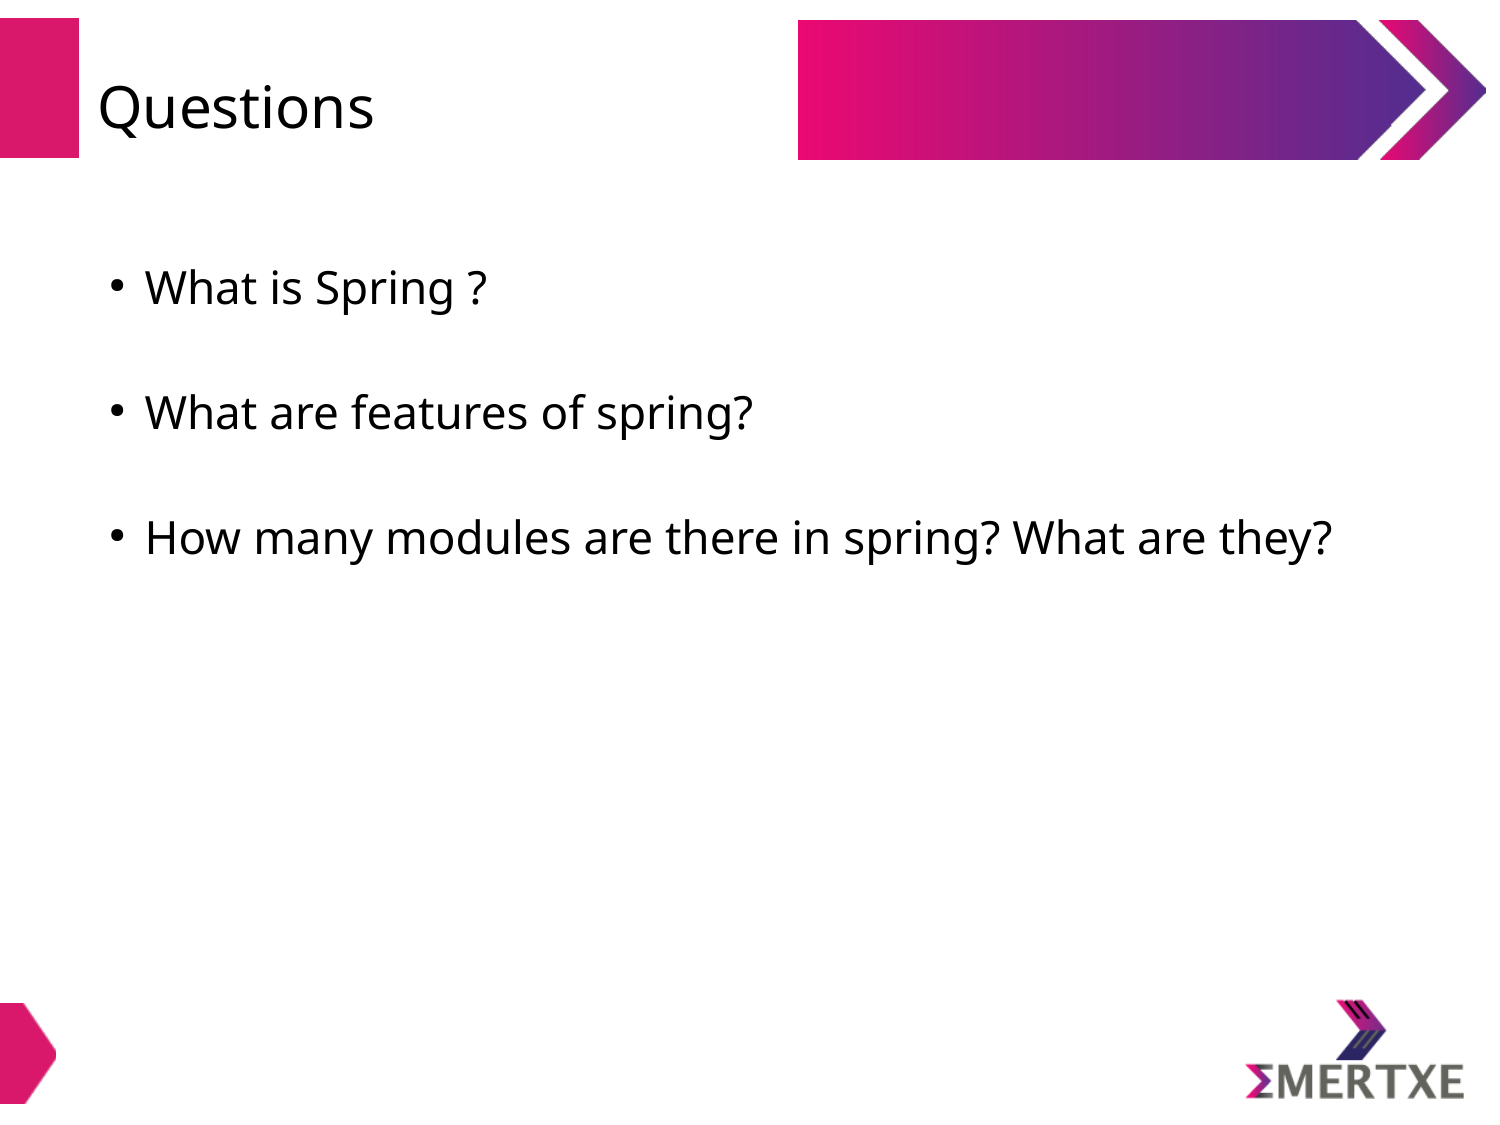

Questions
What is Spring ?
What are features of spring?
How many modules are there in spring? What are they?